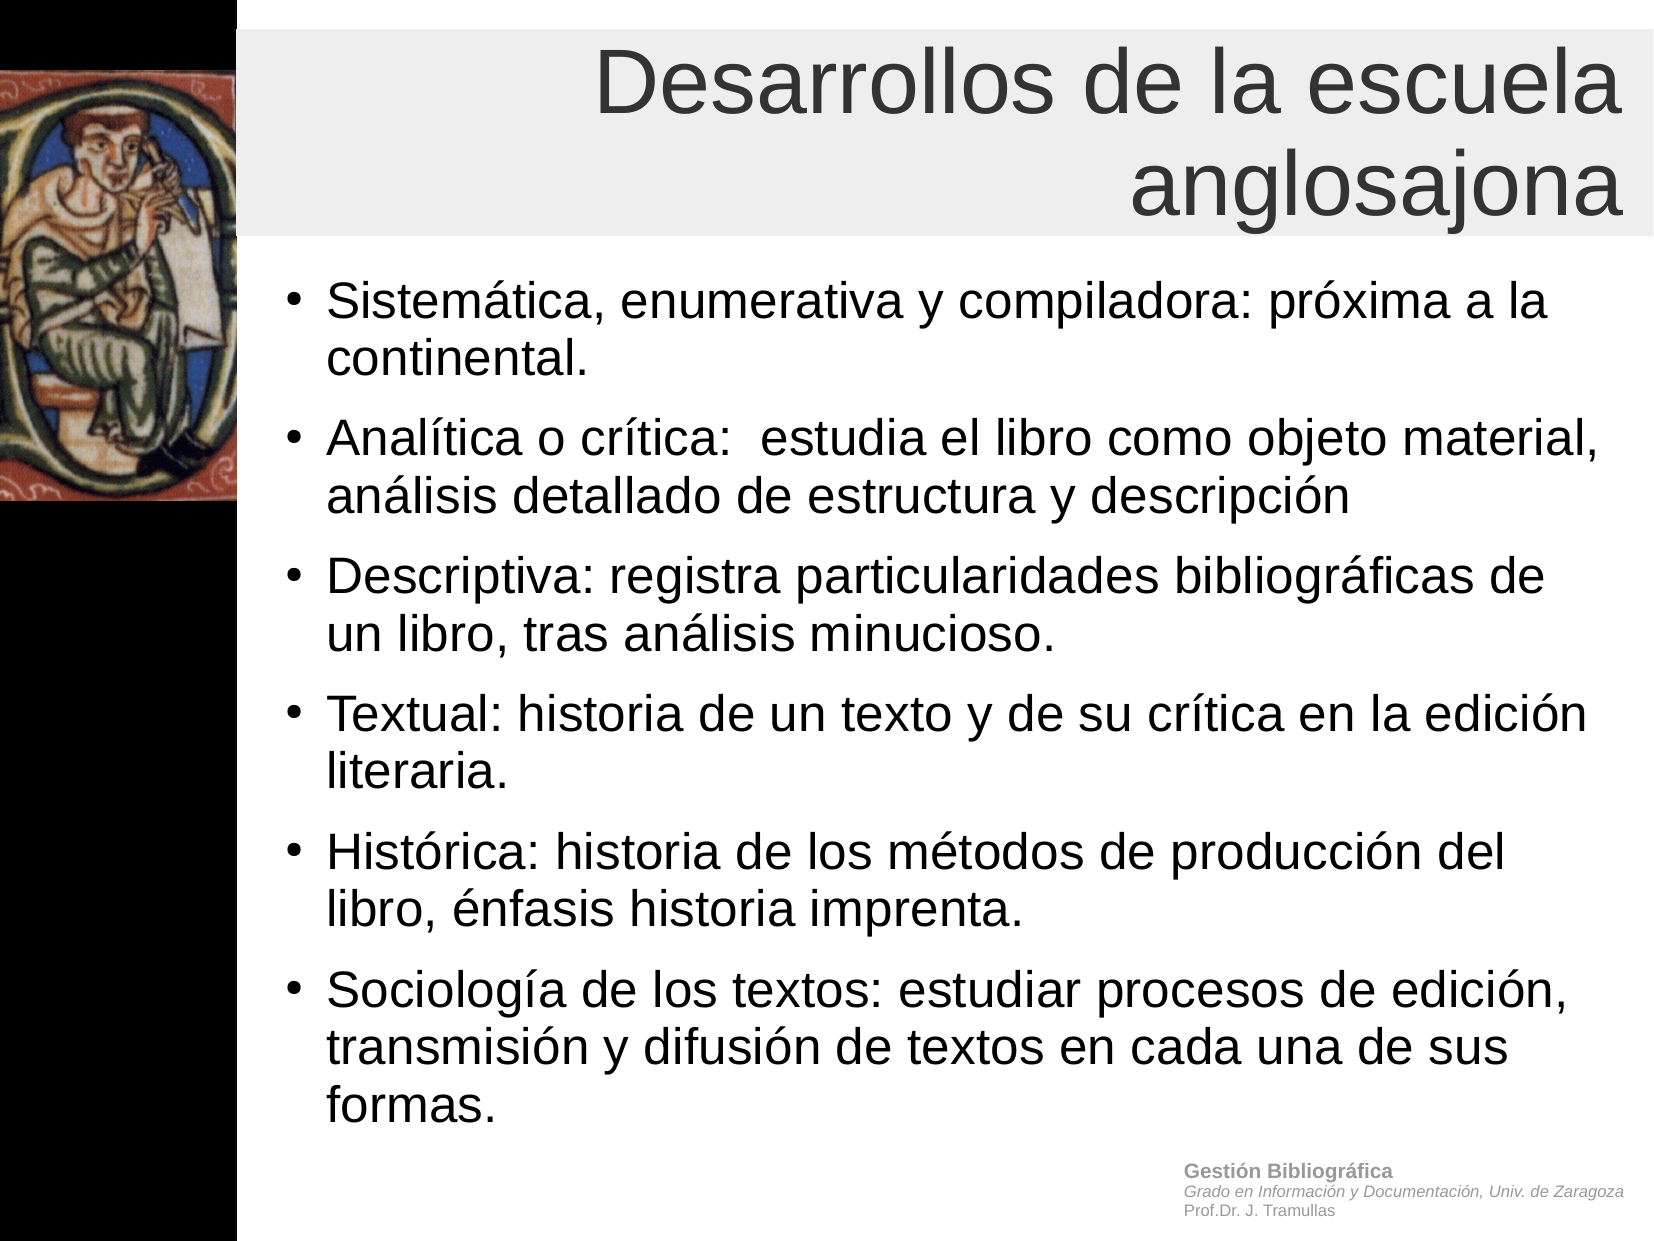

# Desarrollos de la escuela anglosajona
Sistemática, enumerativa y compiladora: próxima a la continental.
Analítica o crítica: estudia el libro como objeto material, análisis detallado de estructura y descripción
Descriptiva: registra particularidades bibliográficas de un libro, tras análisis minucioso.
Textual: historia de un texto y de su crítica en la edición literaria.
Histórica: historia de los métodos de producción del libro, énfasis historia imprenta.
Sociología de los textos: estudiar procesos de edición, transmisión y difusión de textos en cada una de sus formas.